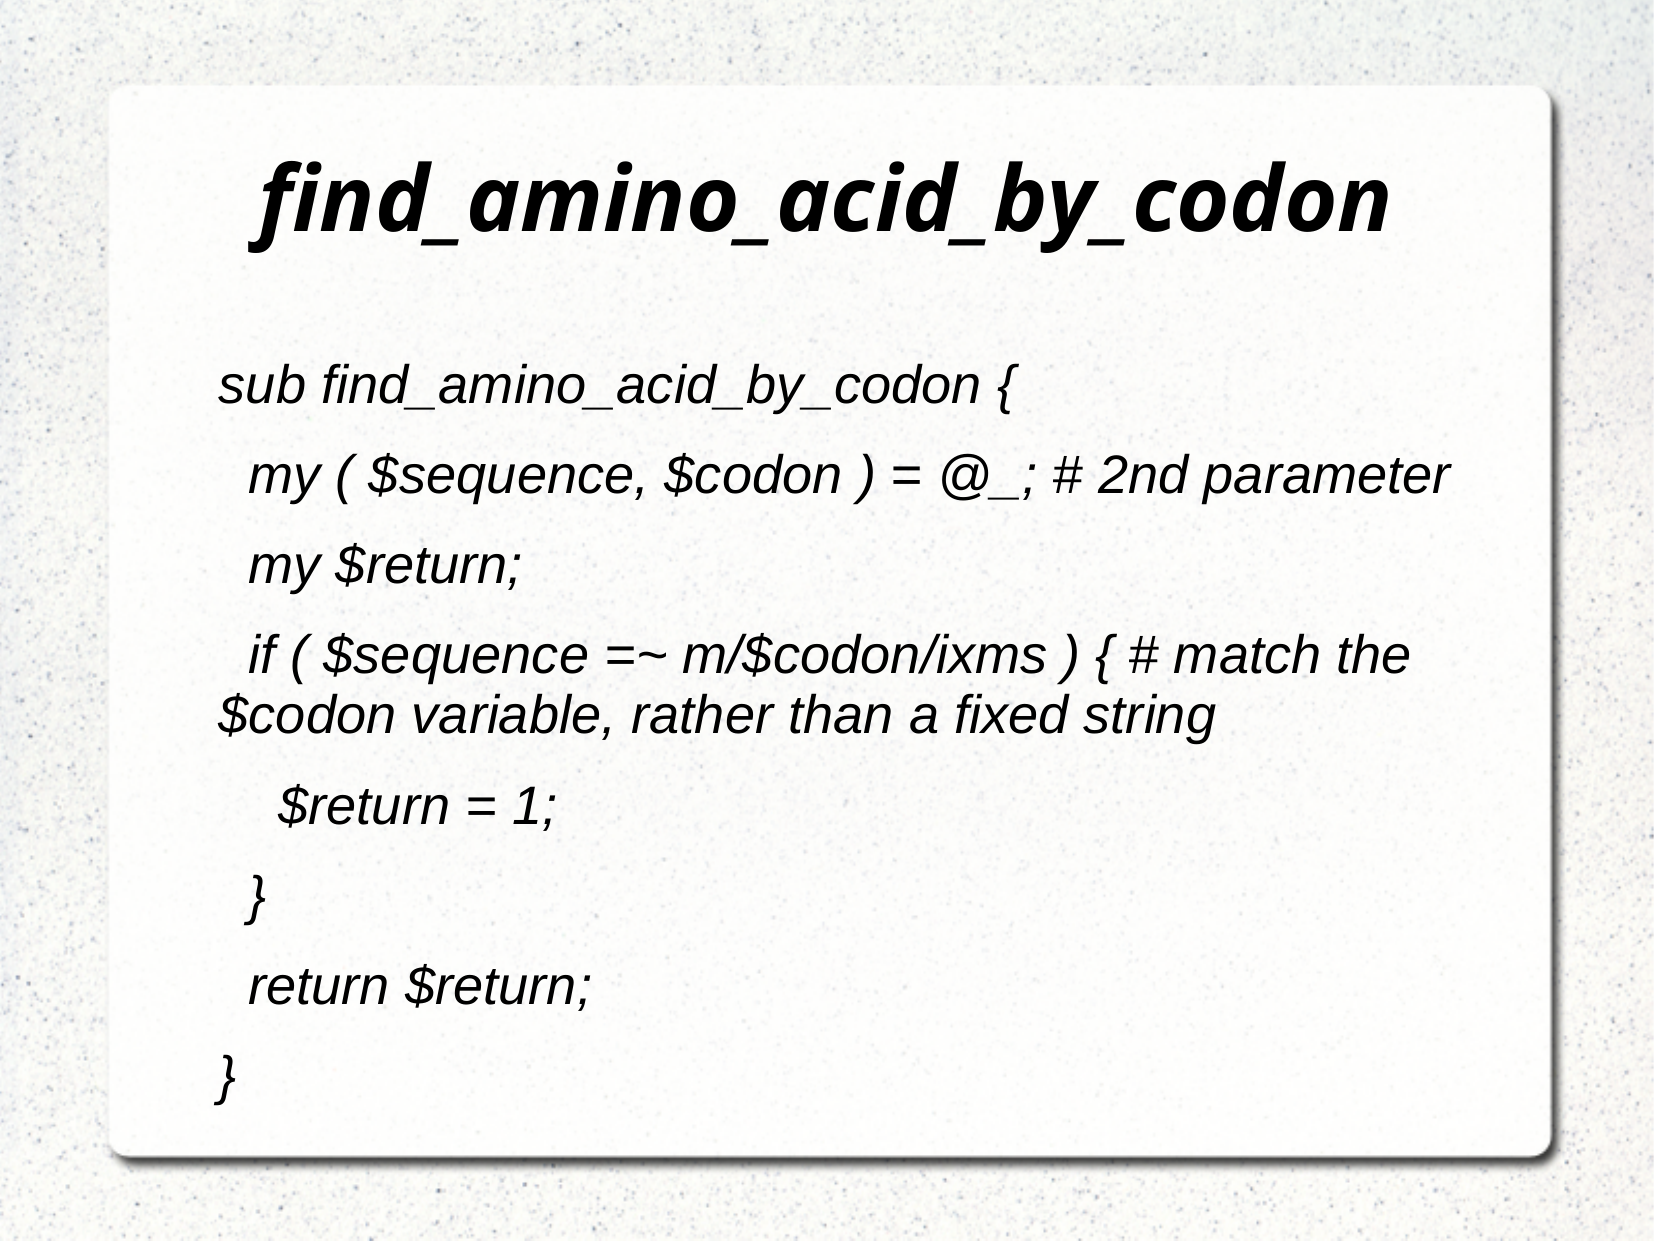

# find_amino_acid_by_codon
sub find_amino_acid_by_codon {
 my ( $sequence, $codon ) = @_; # 2nd parameter
 my $return;
 if ( $sequence =~ m/$codon/ixms ) { # match the $codon variable, rather than a fixed string
 $return = 1;
 }
 return $return;
}